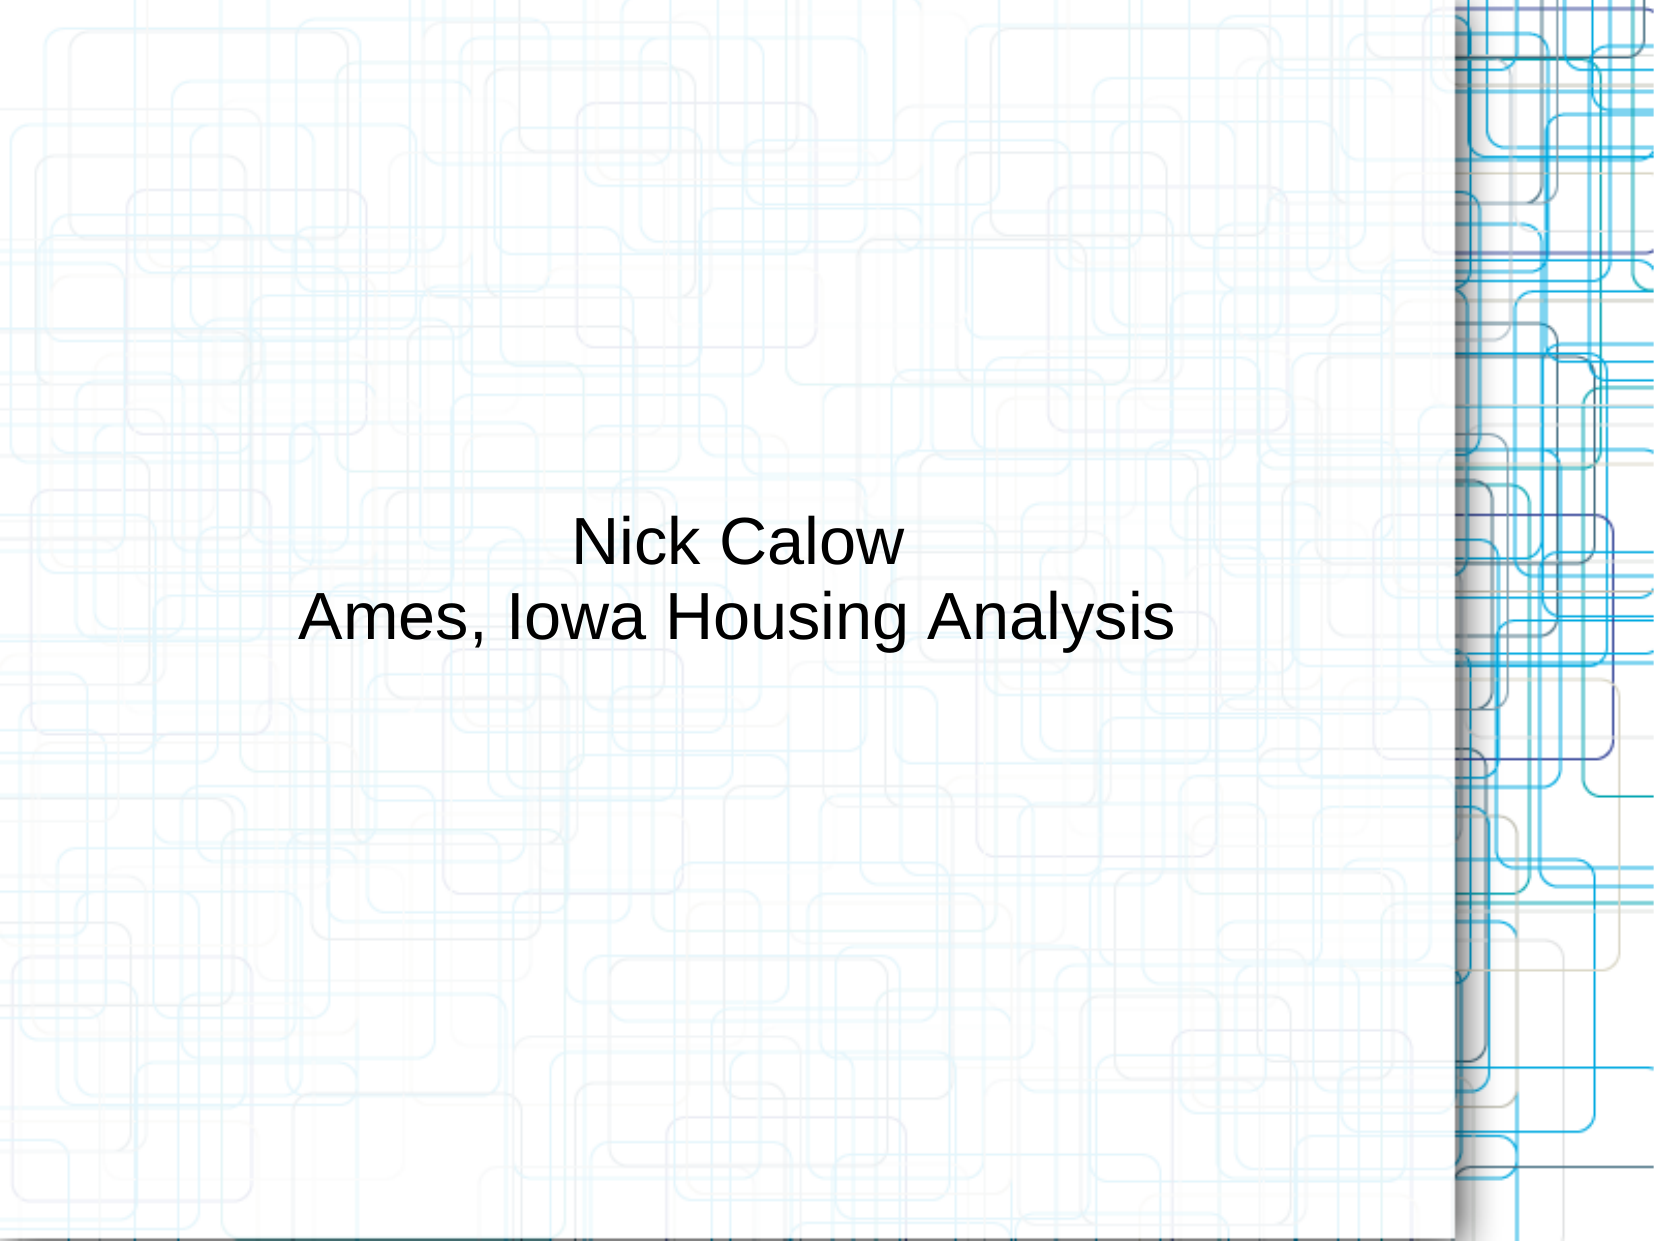

# Nick Calow
Ames, Iowa Housing Analysis